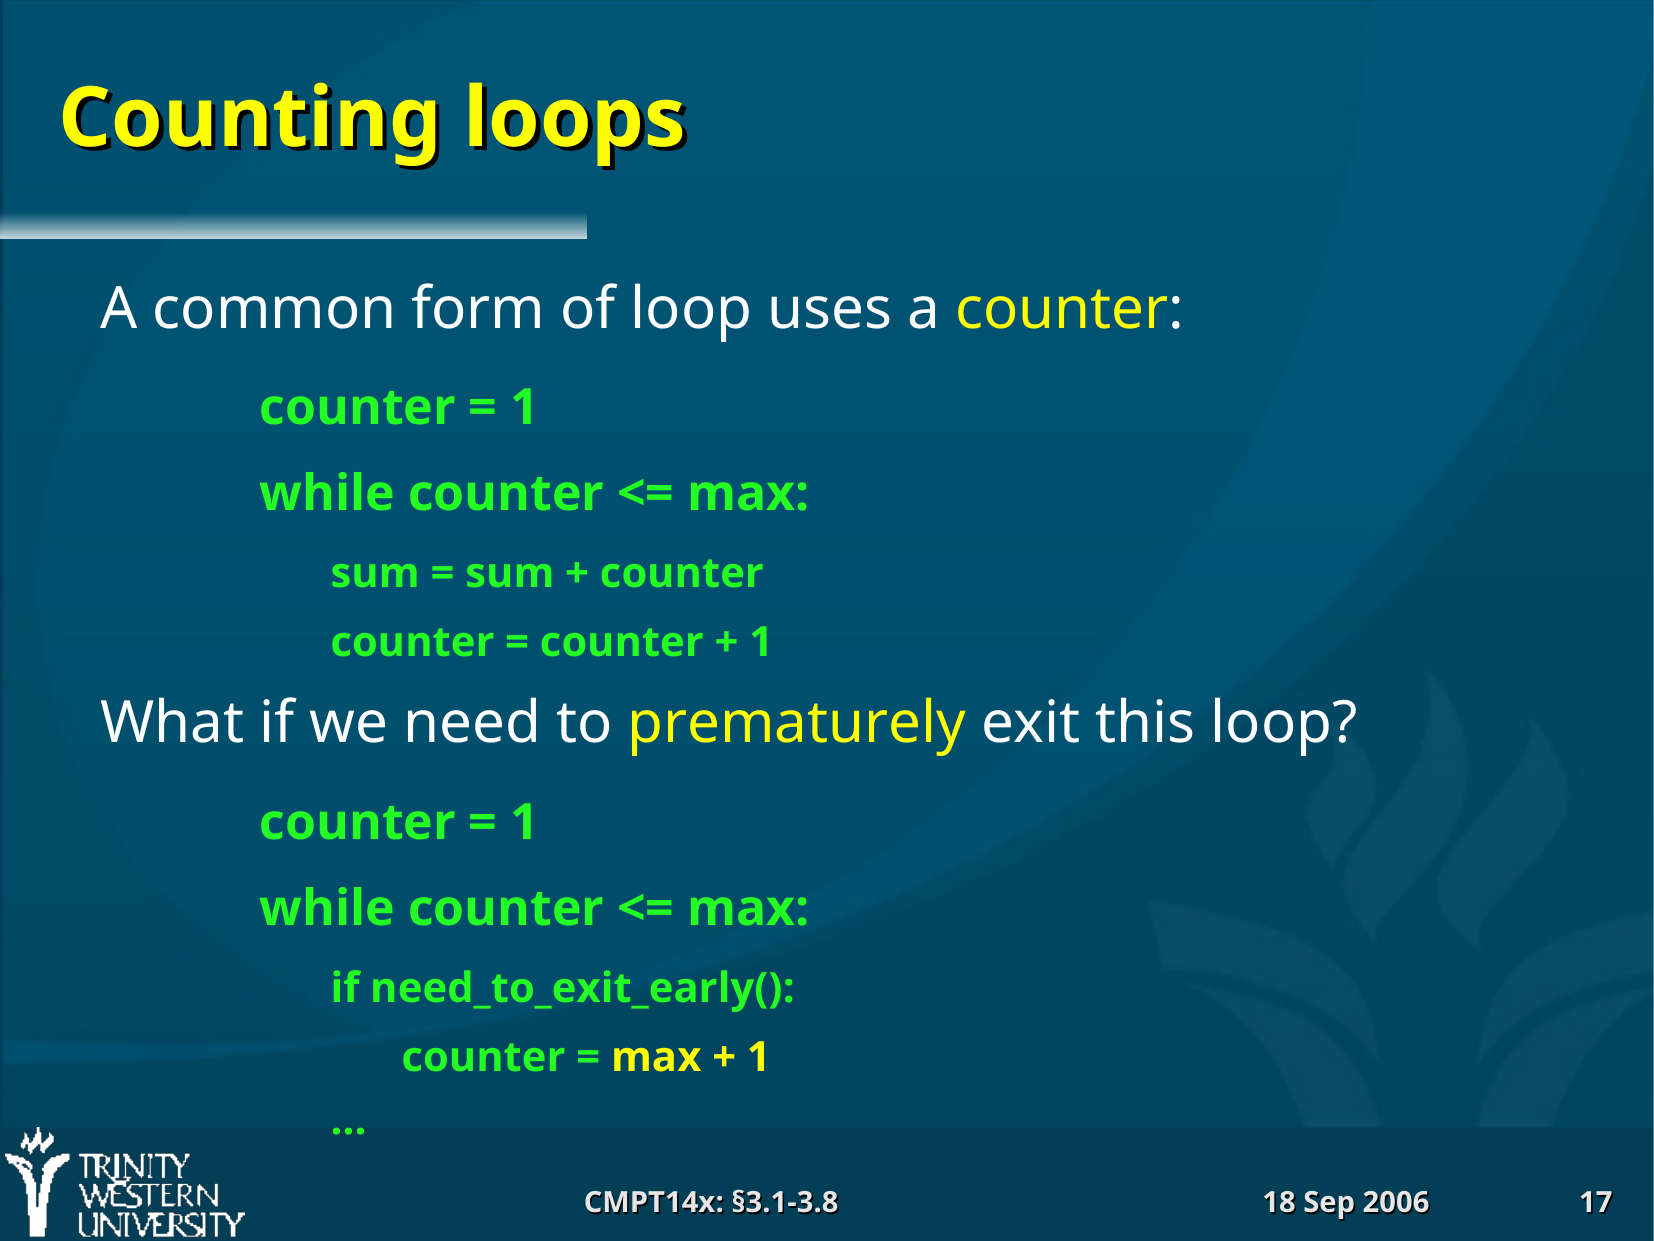

# Counting loops
A common form of loop uses a counter:
counter = 1
while counter <= max:
sum = sum + counter
counter = counter + 1
What if we need to prematurely exit this loop?
counter = 1
while counter <= max:
if need_to_exit_early():
counter = max + 1
...
CMPT14x: §3.1-3.8
18 Sep 2006
17